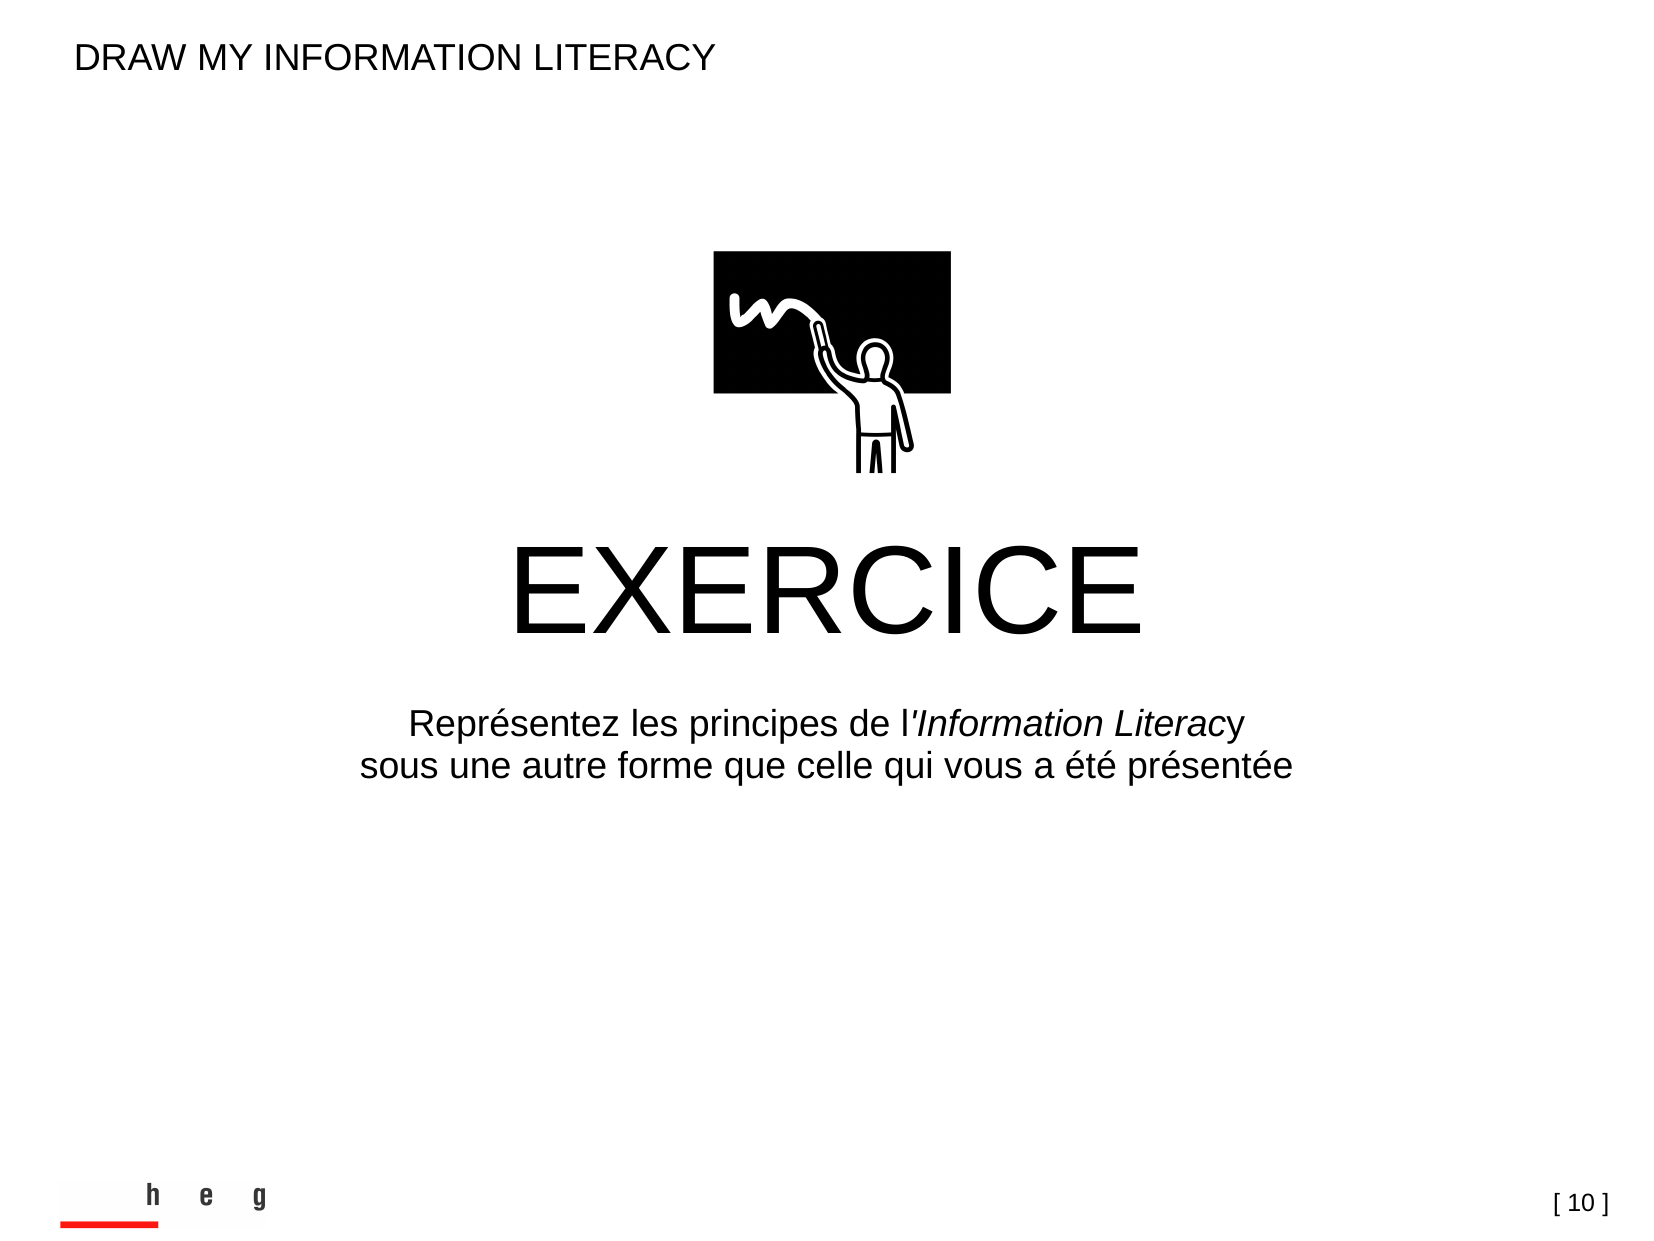

DRAW MY INFORMATION LITERACY
EXERCICE
Représentez les principes de l'Information Literacy
sous une autre forme que celle qui vous a été présentée